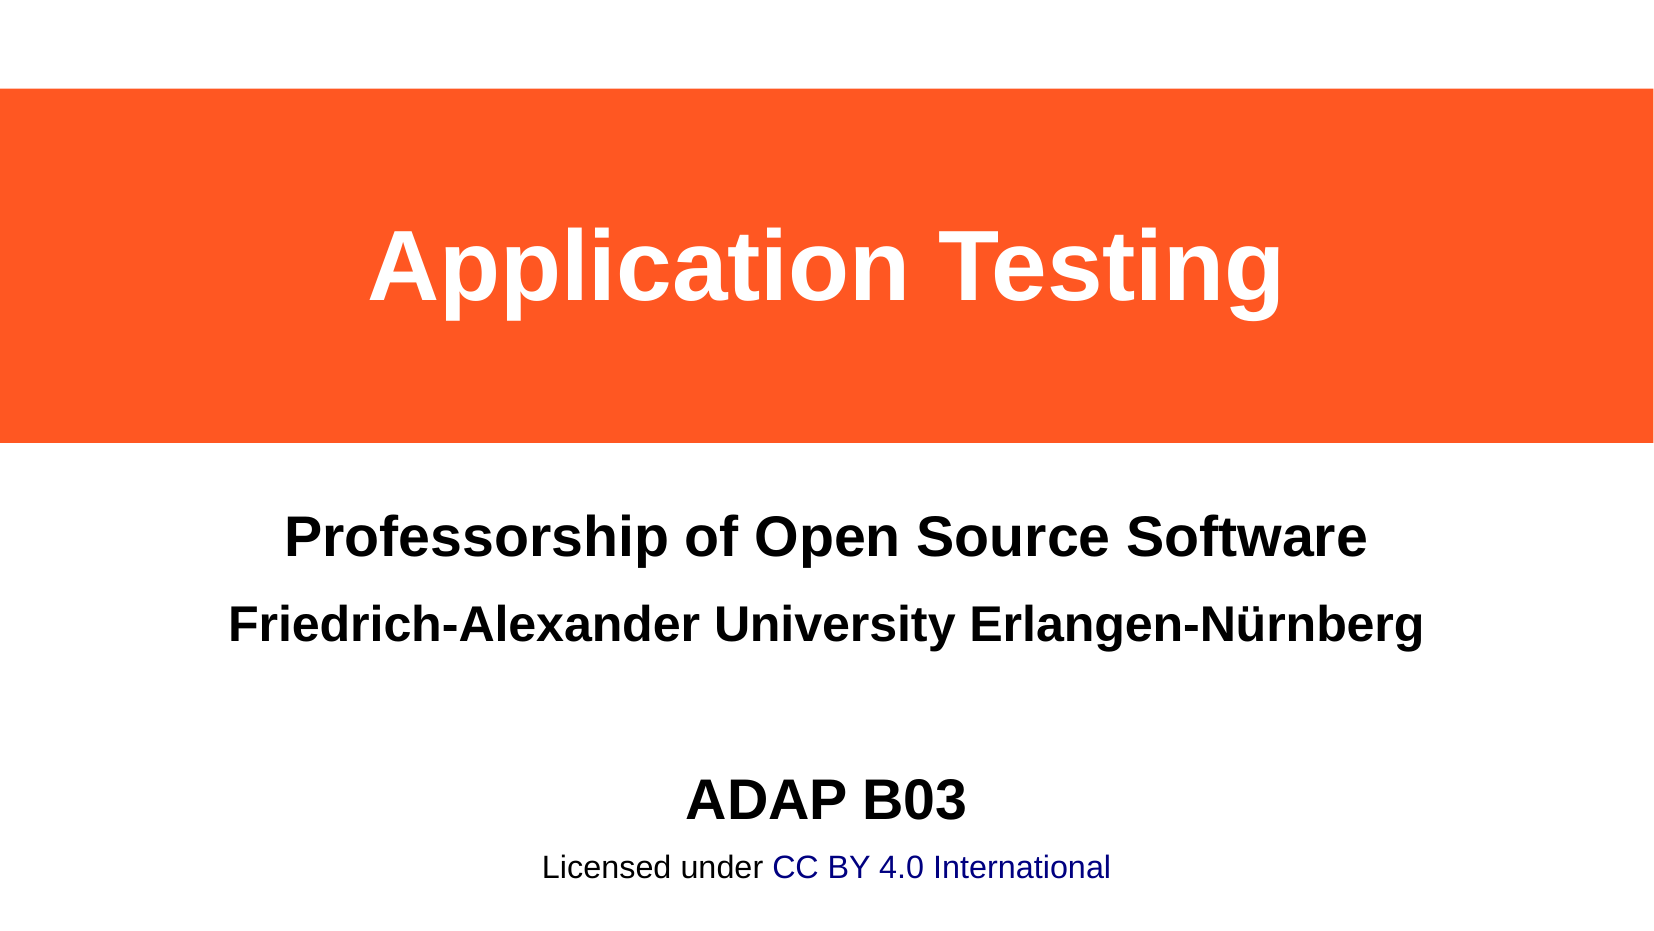

# Application Testing
Professorship of Open Source Software
Friedrich-Alexander University Erlangen-Nürnberg
ADAP B03
Licensed under CC BY 4.0 International